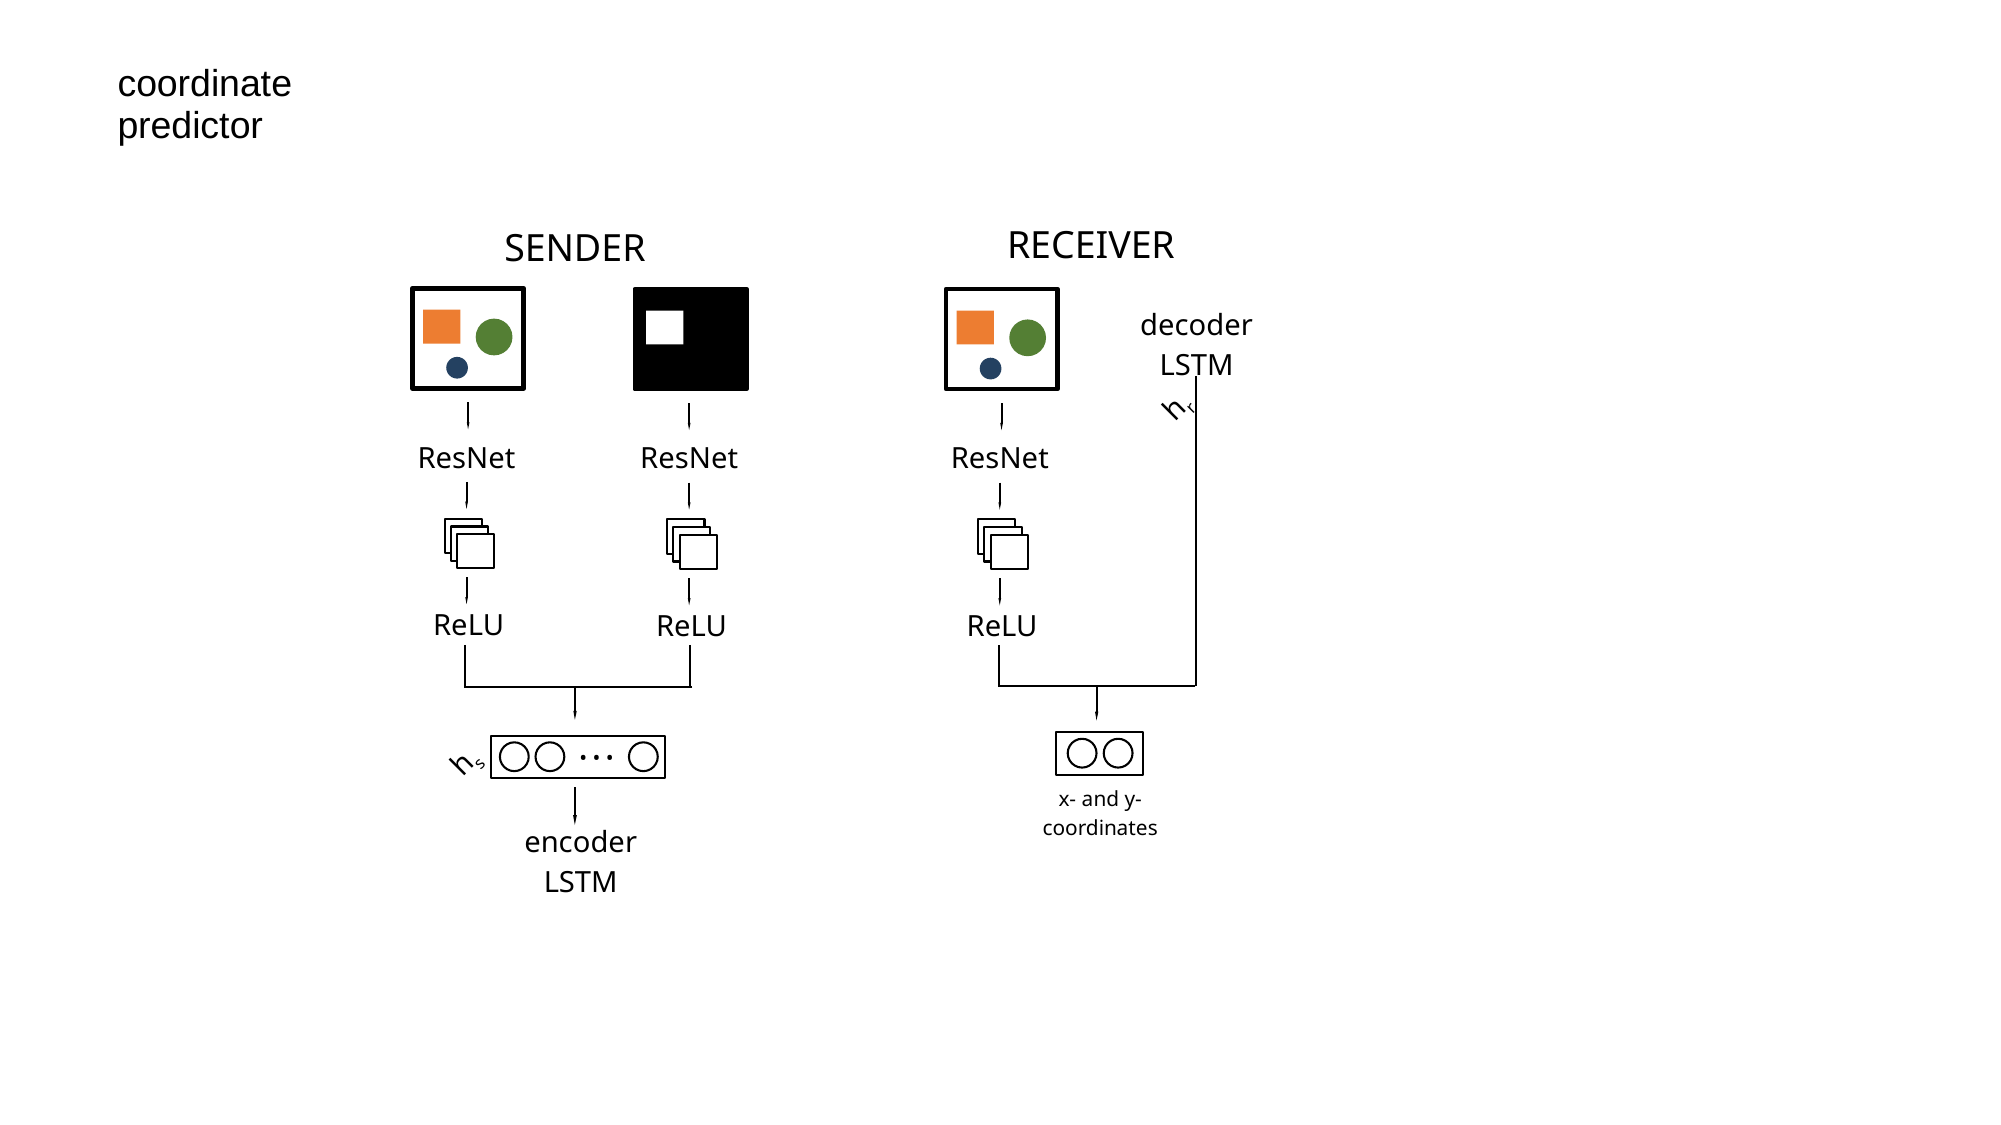

coordinate predictor
RECEIVER
SENDER
decoder LSTM
hr
ResNet
ResNet
ResNet
ReLU
ReLU
ReLU
hs
• • •
x- and y-coordinates
encoder LSTM